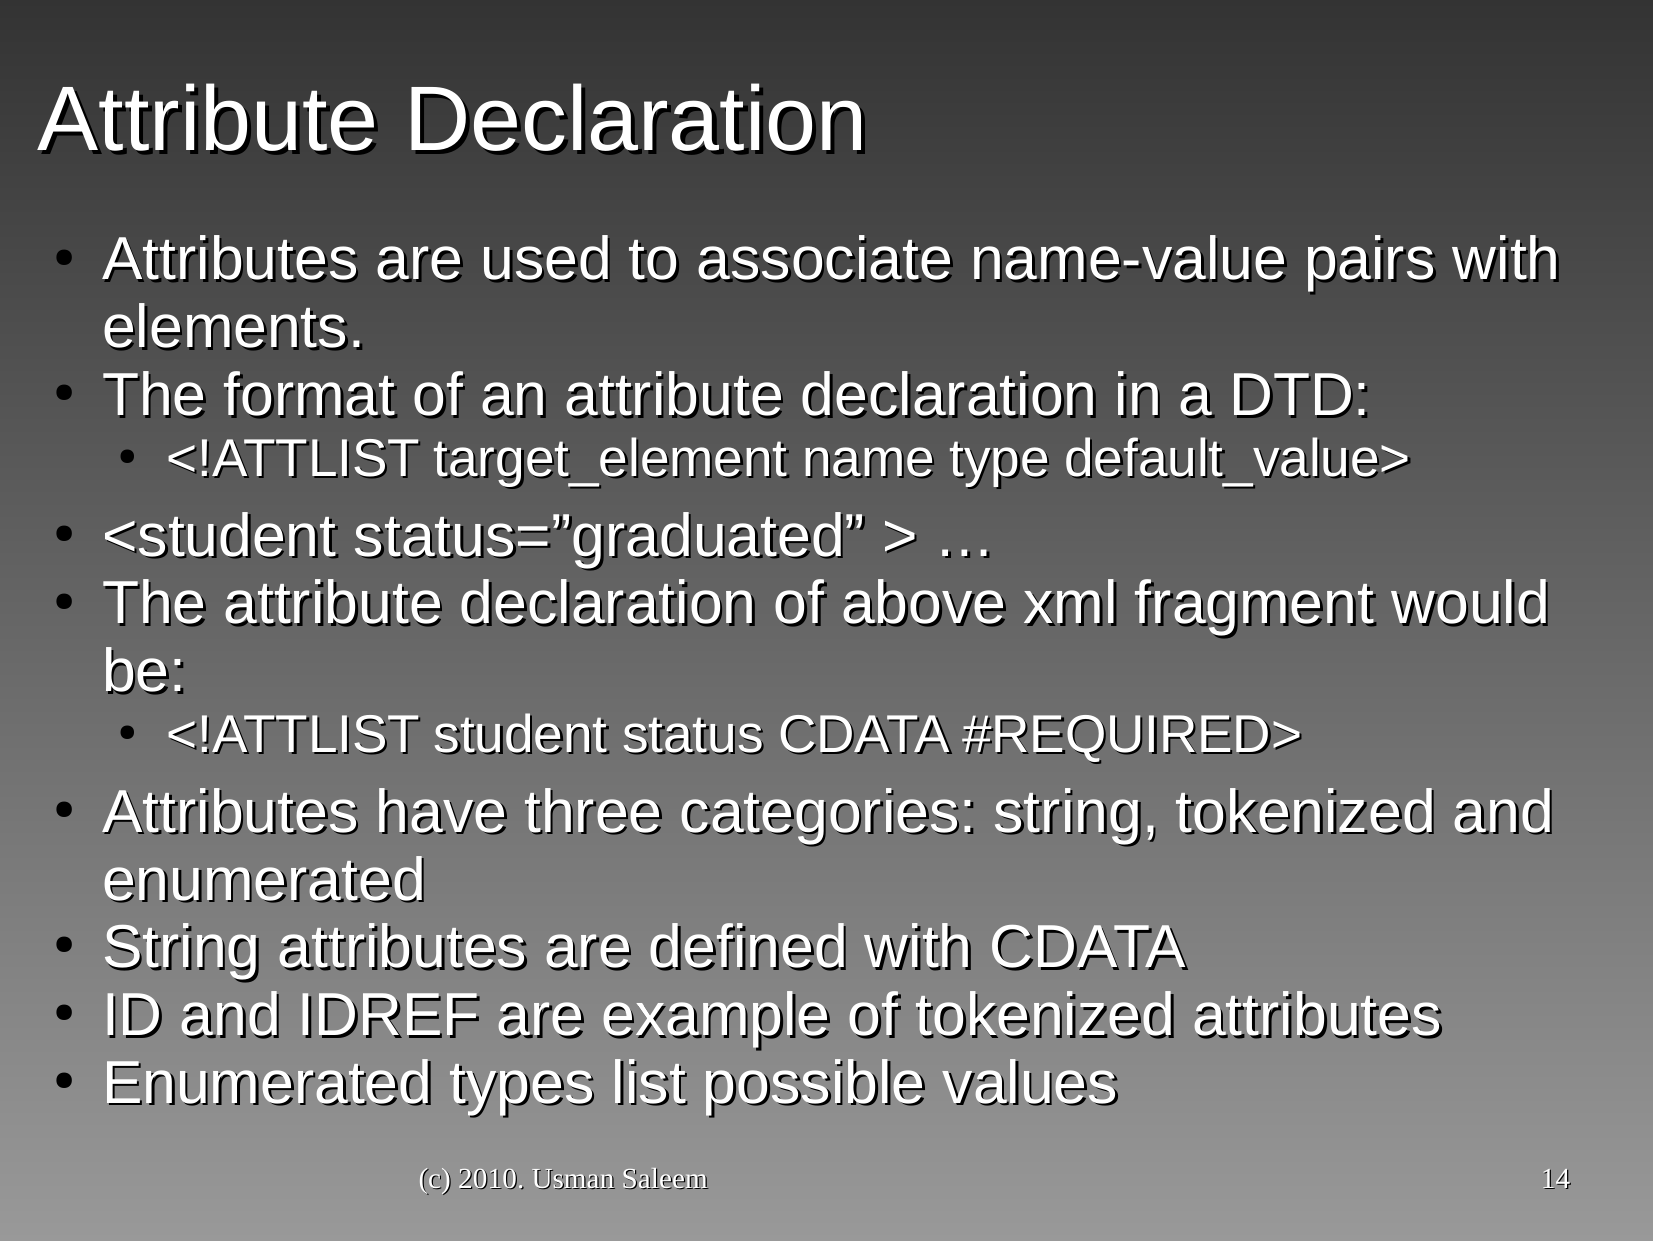

# Attribute Declaration
Attributes are used to associate name-value pairs with elements.
The format of an attribute declaration in a DTD:
<!ATTLIST target_element name type default_value>
<student status=”graduated” > …
The attribute declaration of above xml fragment would be:
<!ATTLIST student status CDATA #REQUIRED>
Attributes have three categories: string, tokenized and enumerated
String attributes are defined with CDATA
ID and IDREF are example of tokenized attributes
Enumerated types list possible values
(c) 2010. Usman Saleem
14